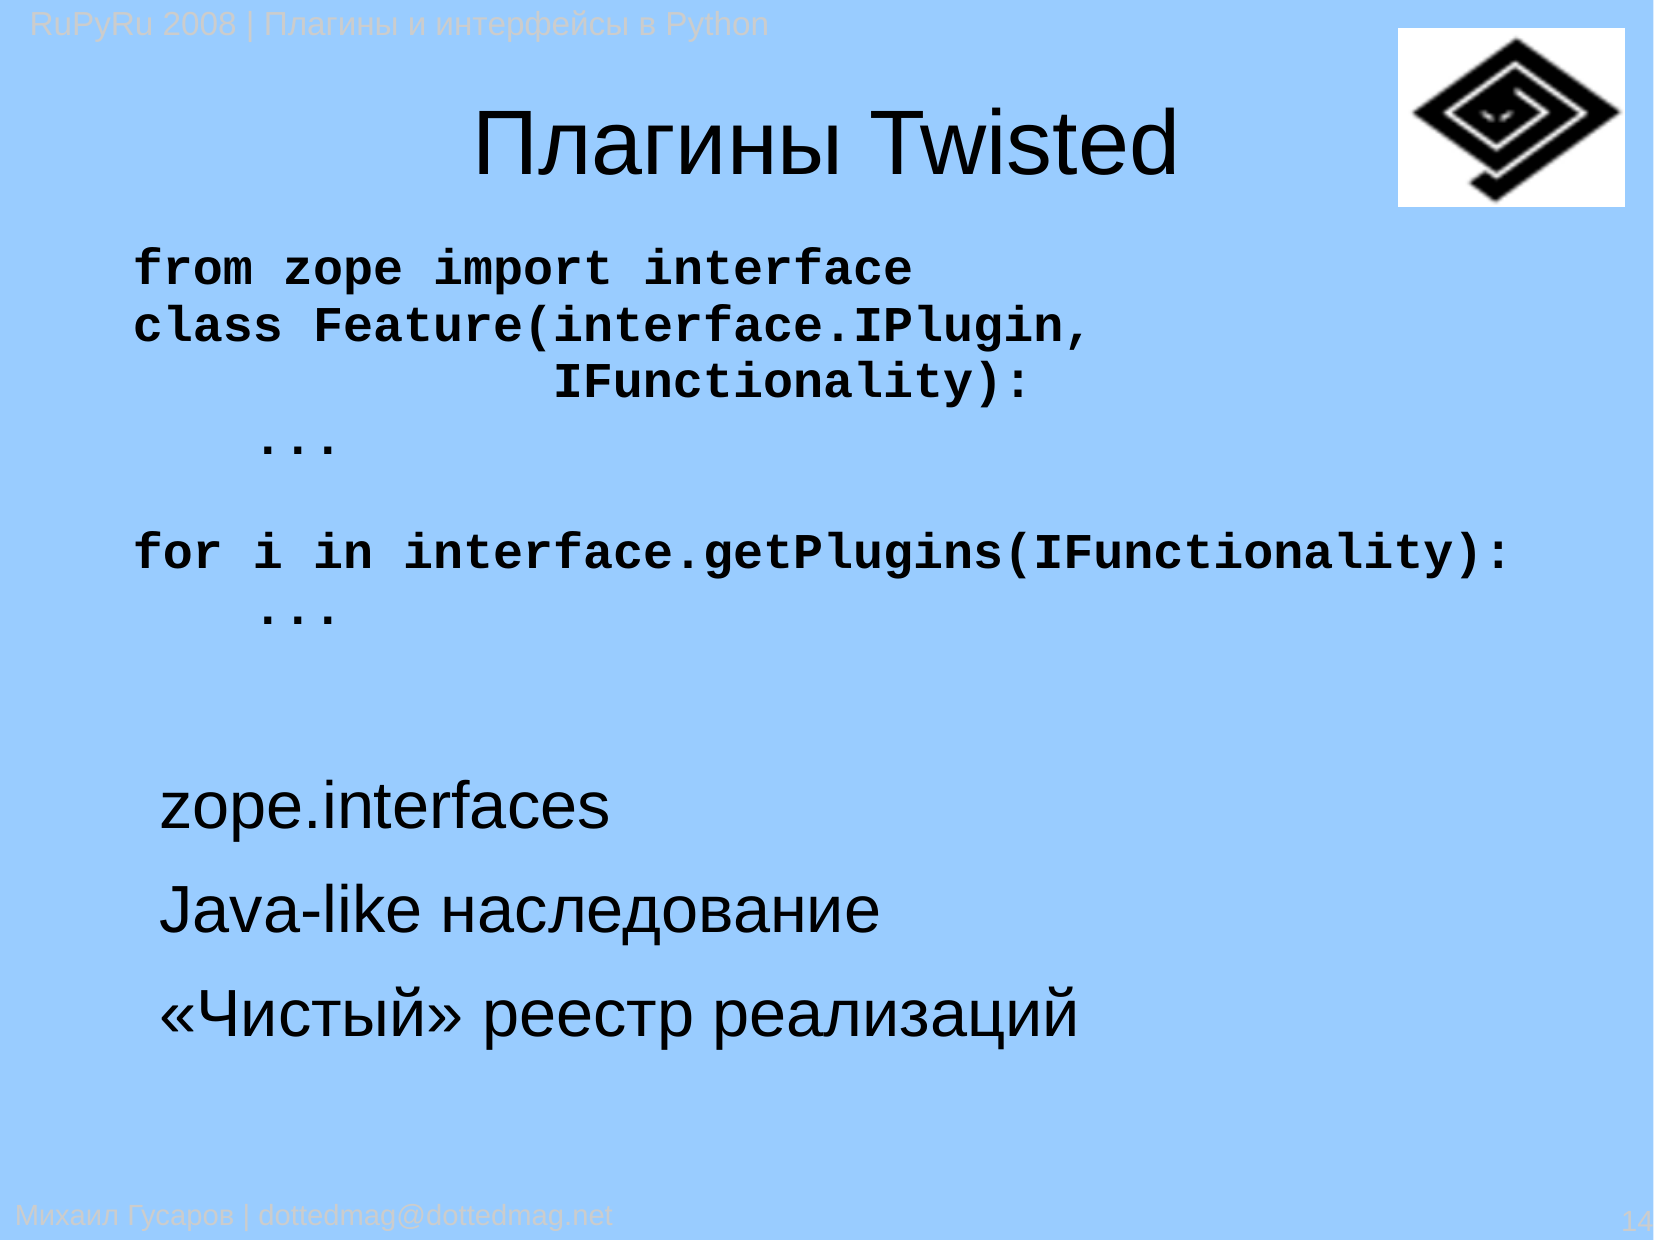

# Плагины Twisted
from zope import interface
class Feature(interface.IPlugin,
 IFunctionality):
 ...
for i in interface.getPlugins(IFunctionality):
 ...
zope.interfaces
Java-like наследование
«Чистый» реестр реализаций
Имя Автора | email@domain.org
14